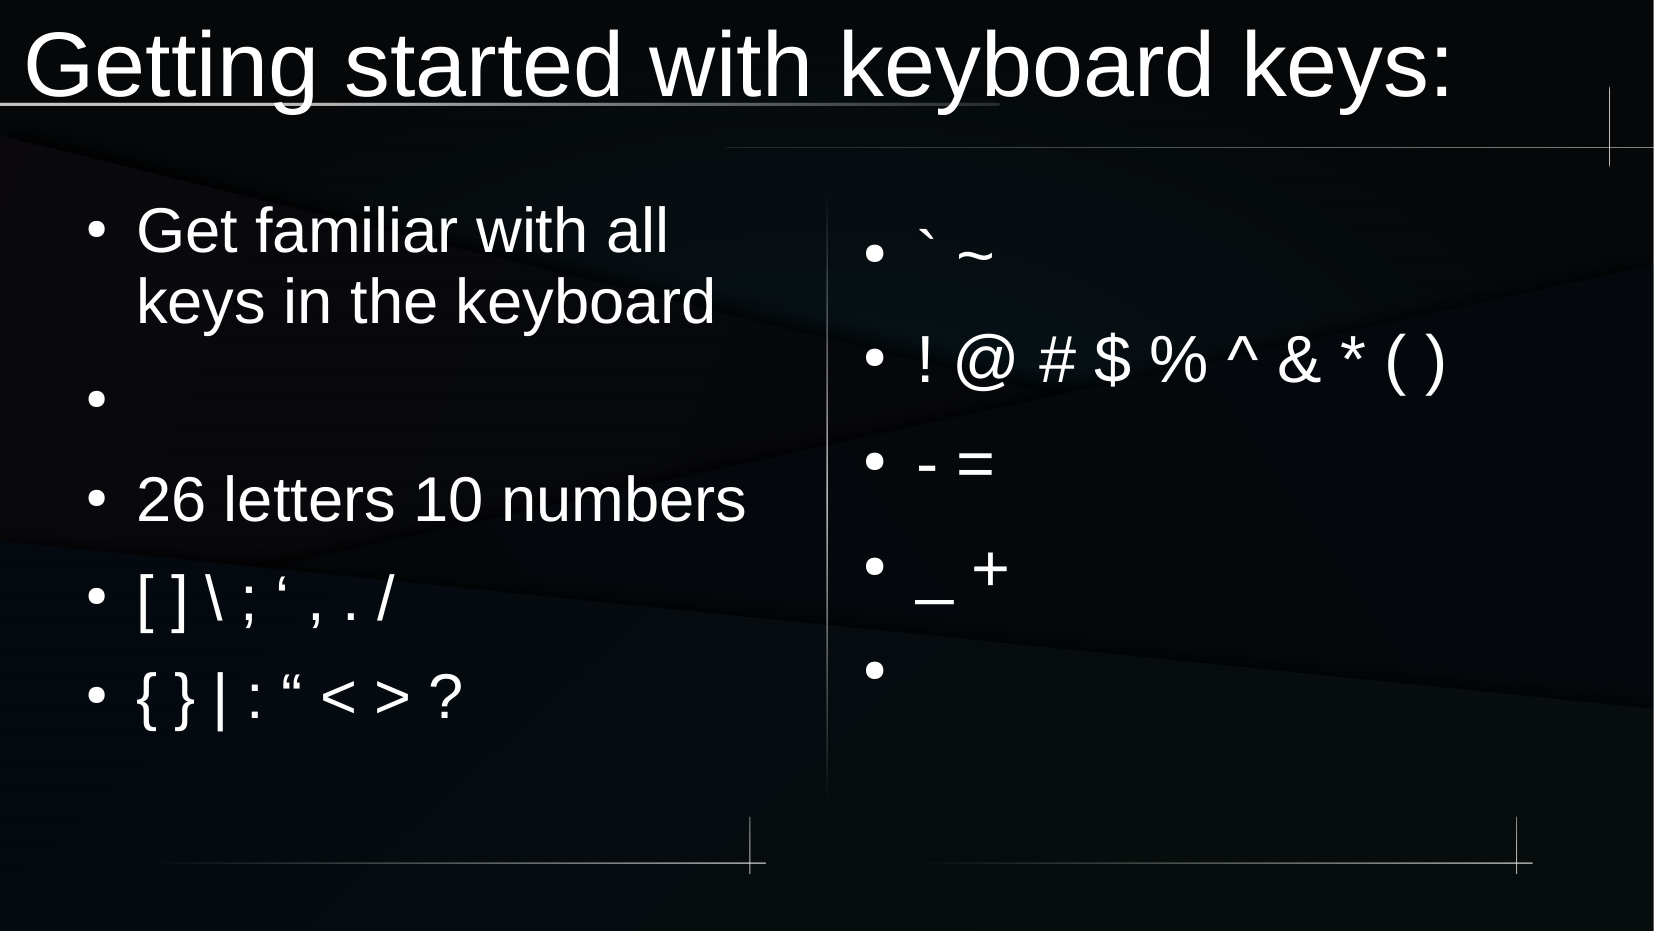

# Getting started with keyboard keys:
Get familiar with all keys in the keyboard
26 letters 10 numbers
[ ] \ ; ‘ , . /
{ } | : “ < > ?
` ~
! @ # $ % ^ & * ( )
- =
_ +